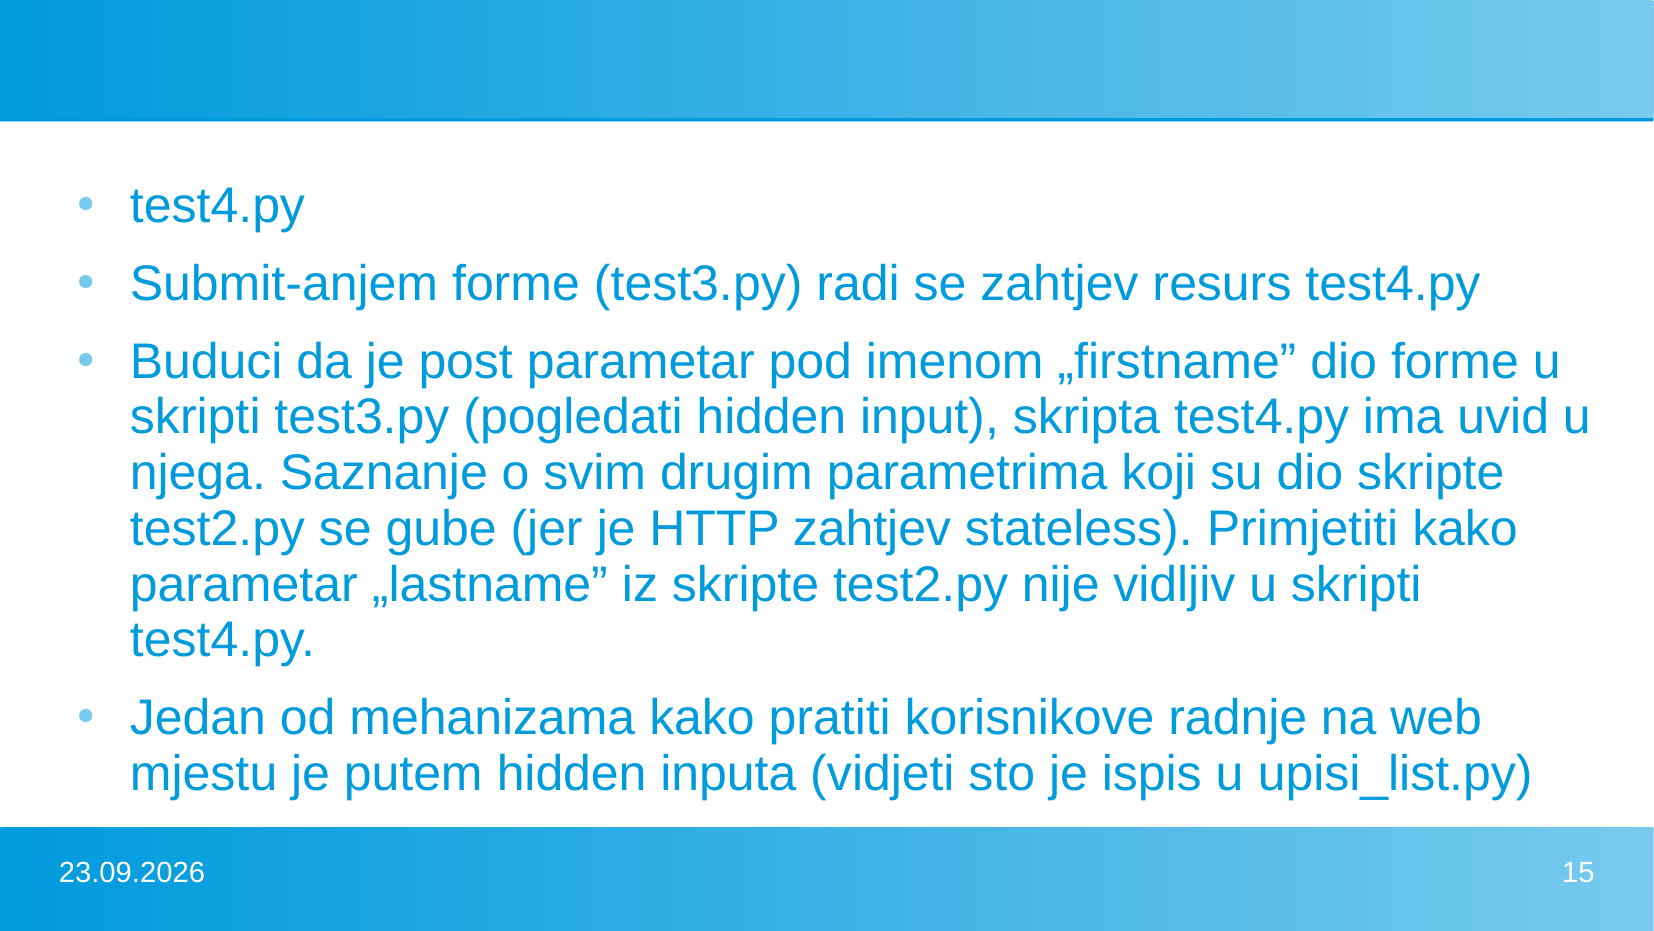

# test4.py
Submit-anjem forme (test3.py) radi se zahtjev resurs test4.py
Buduci da je post parametar pod imenom „firstname” dio forme u skripti test3.py (pogledati hidden input), skripta test4.py ima uvid u njega. Saznanje o svim drugim parametrima koji su dio skripte test2.py se gube (jer je HTTP zahtjev stateless). Primjetiti kako parametar „lastname” iz skripte test2.py nije vidljiv u skripti test4.py.
Jedan od mehanizama kako pratiti korisnikove radnje na web mjestu je putem hidden inputa (vidjeti sto je ispis u upisi_list.py)
15